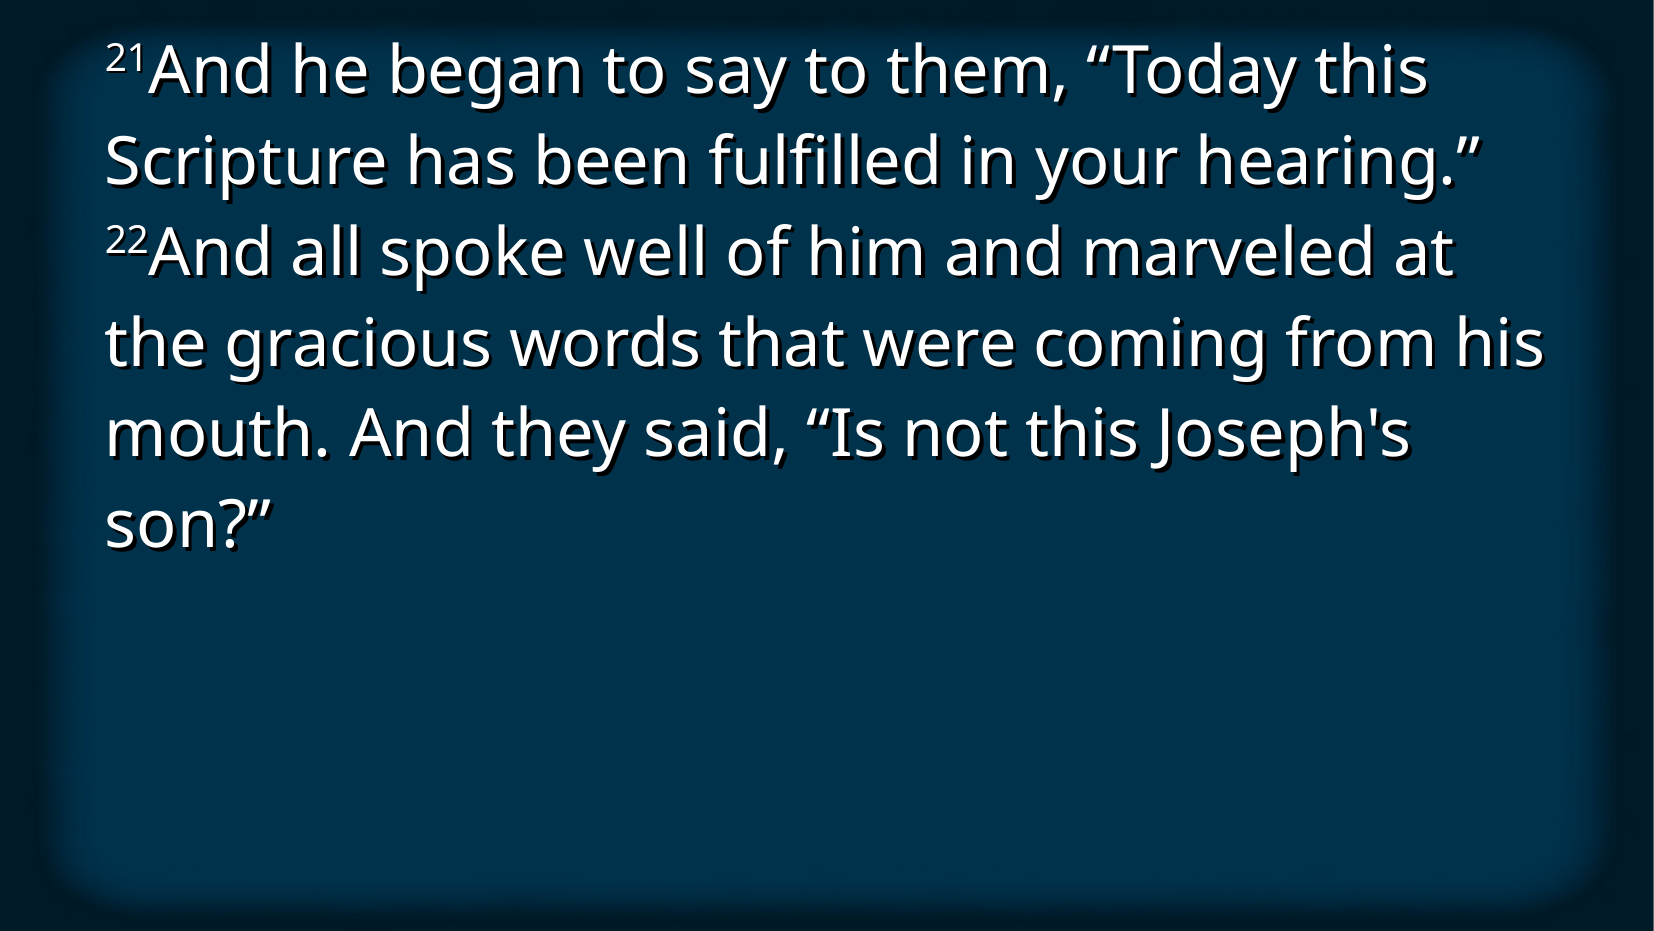

21And he began to say to them, “Today this Scripture has been fulfilled in your hearing.” 22And all spoke well of him and marveled at the gracious words that were coming from his mouth. And they said, “Is not this Joseph's son?”